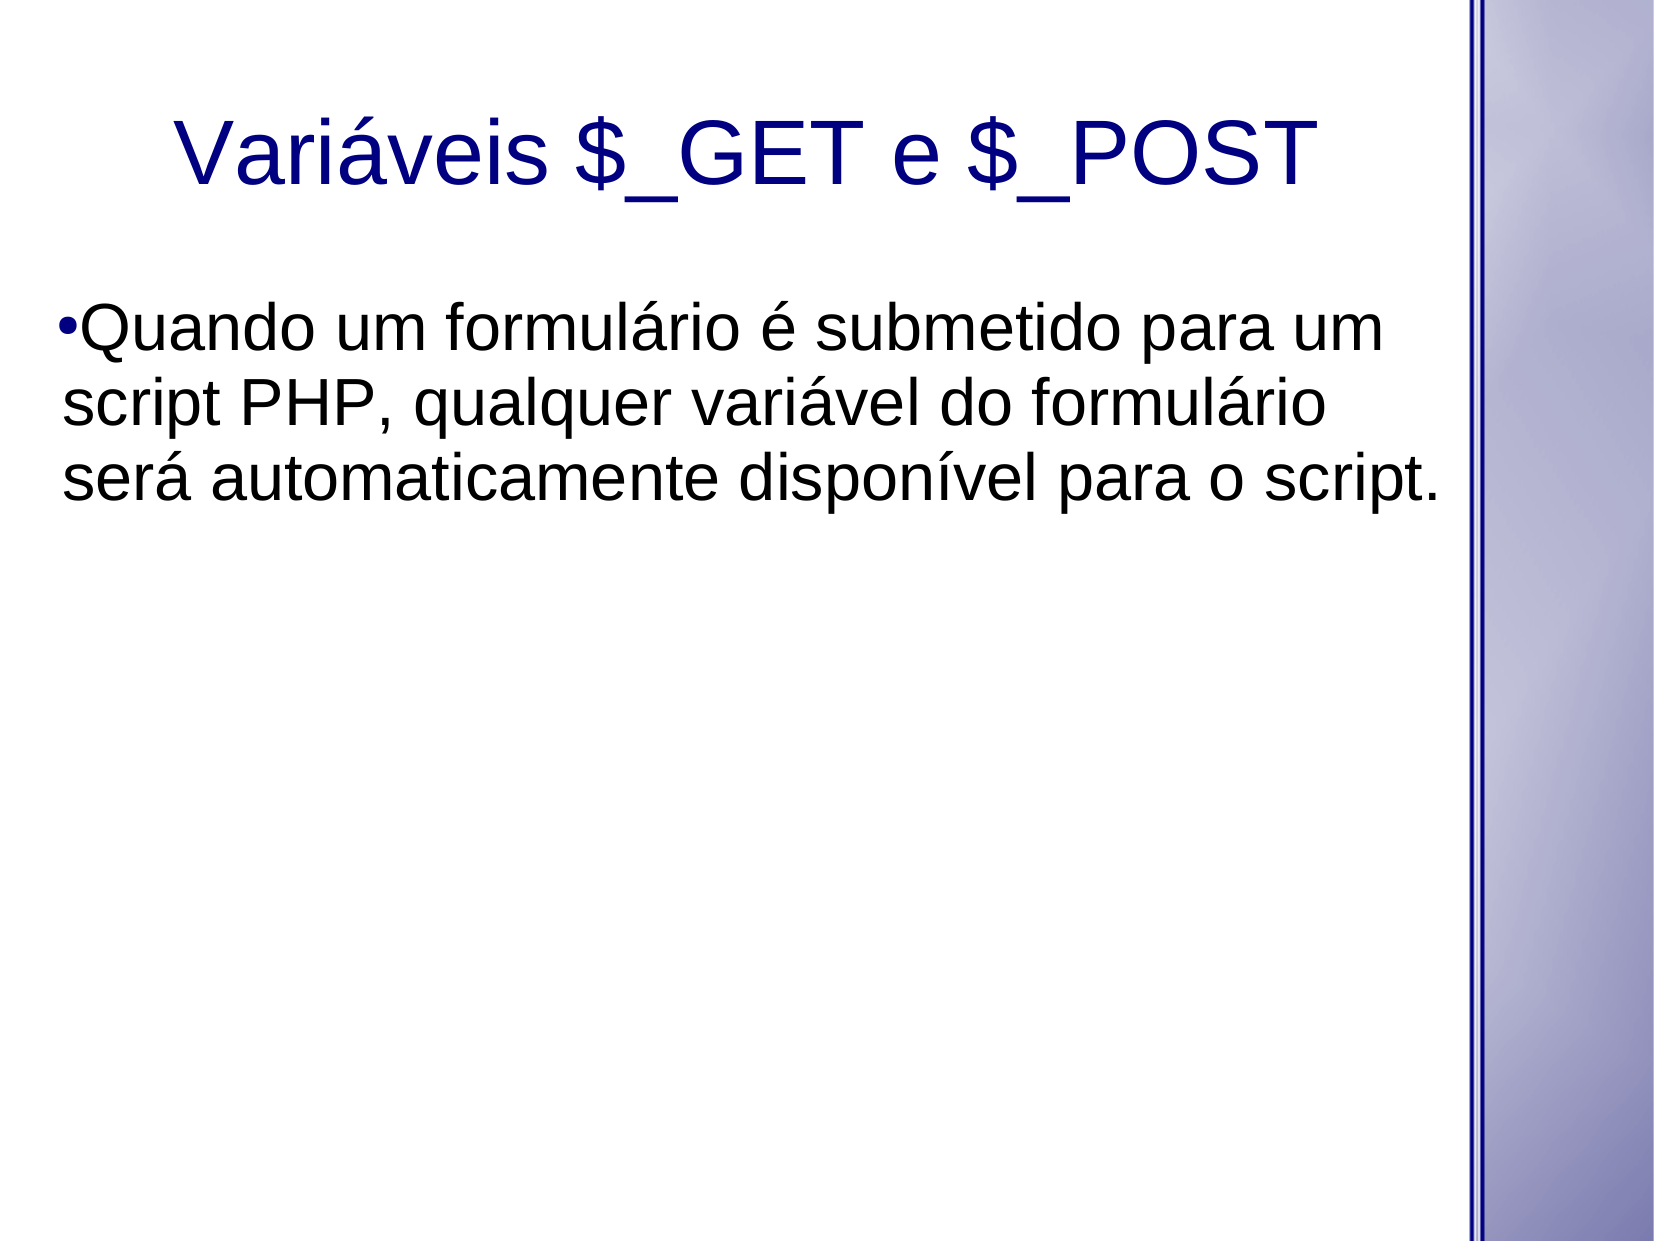

# Variáveis $_GET e $_POST
Quando um formulário é submetido para um script PHP, qualquer variável do formulário será automaticamente disponível para o script.